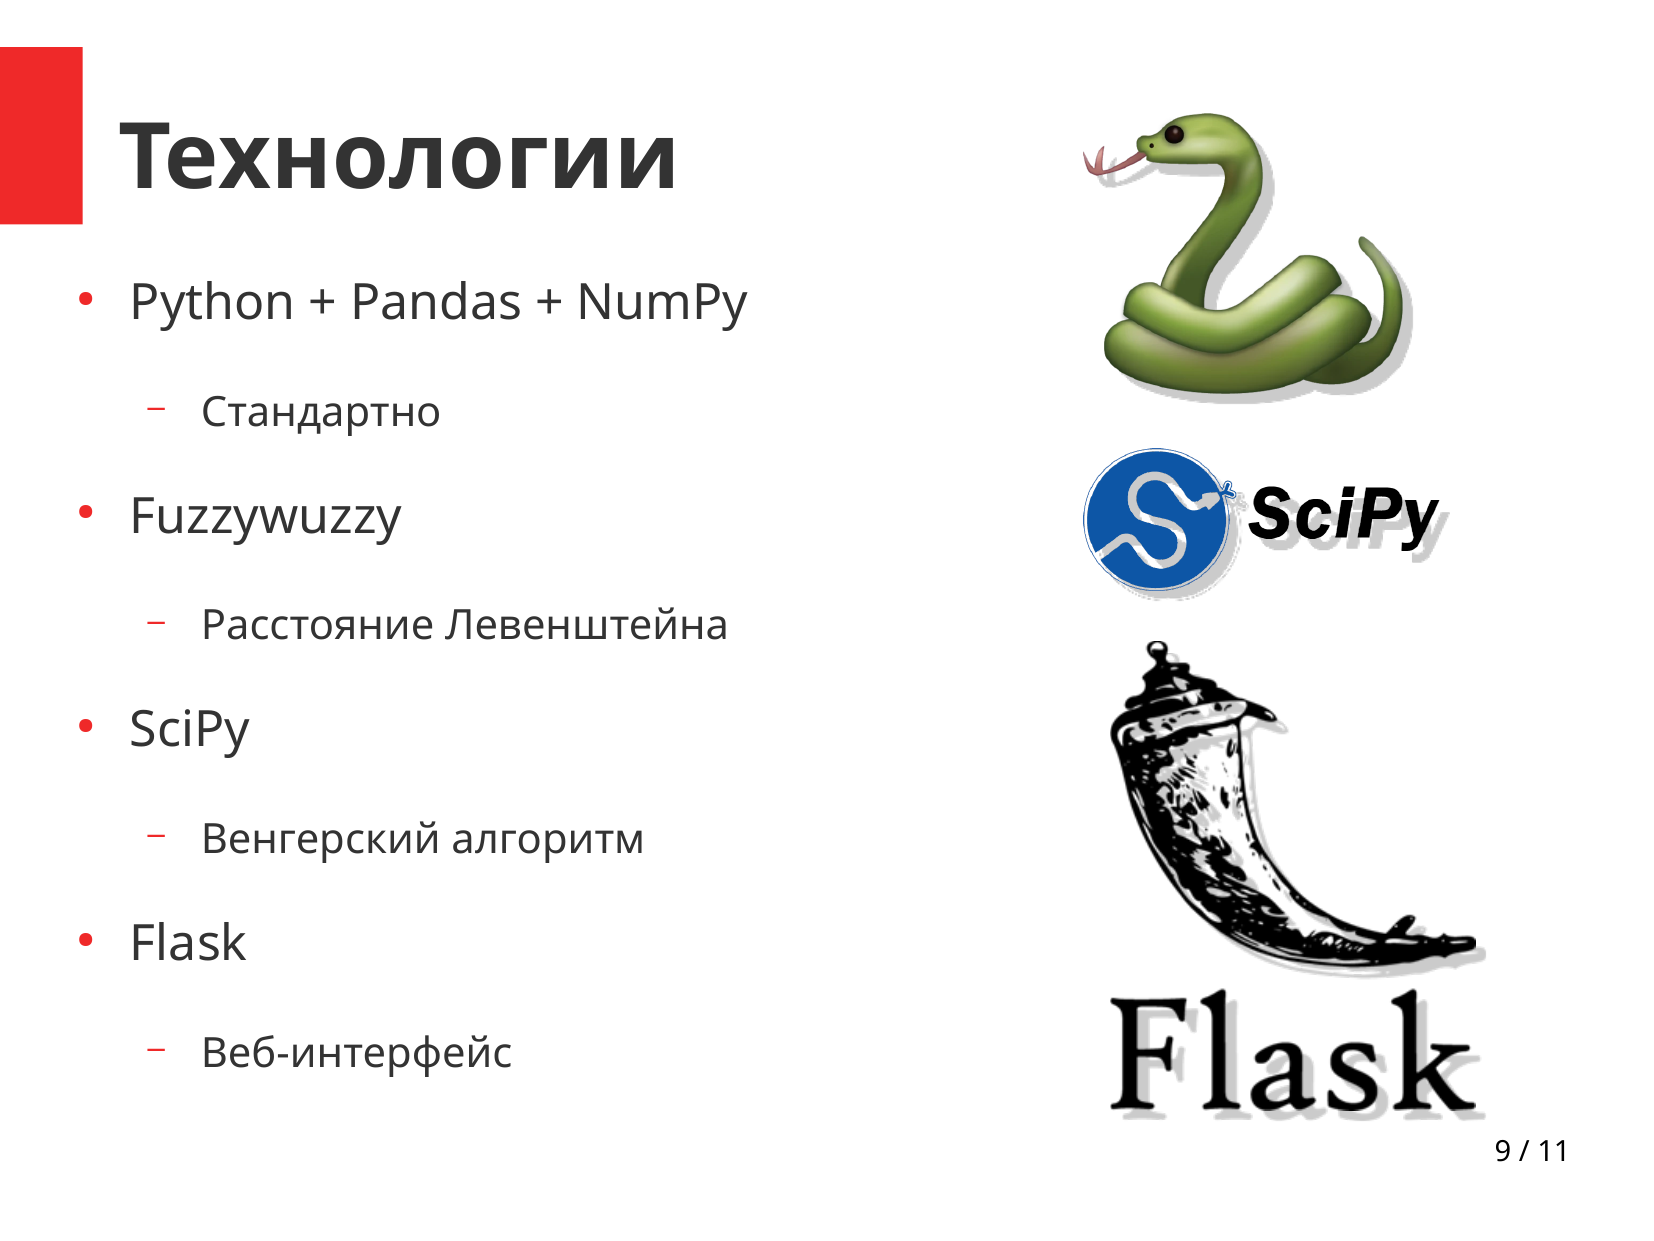

# Технологии
Python + Pandas + NumPy
Стандартно
Fuzzywuzzy
Расстояние Левенштейна
SciPy
Венгерский алгоритм
Flask
Веб-интерфейс
9